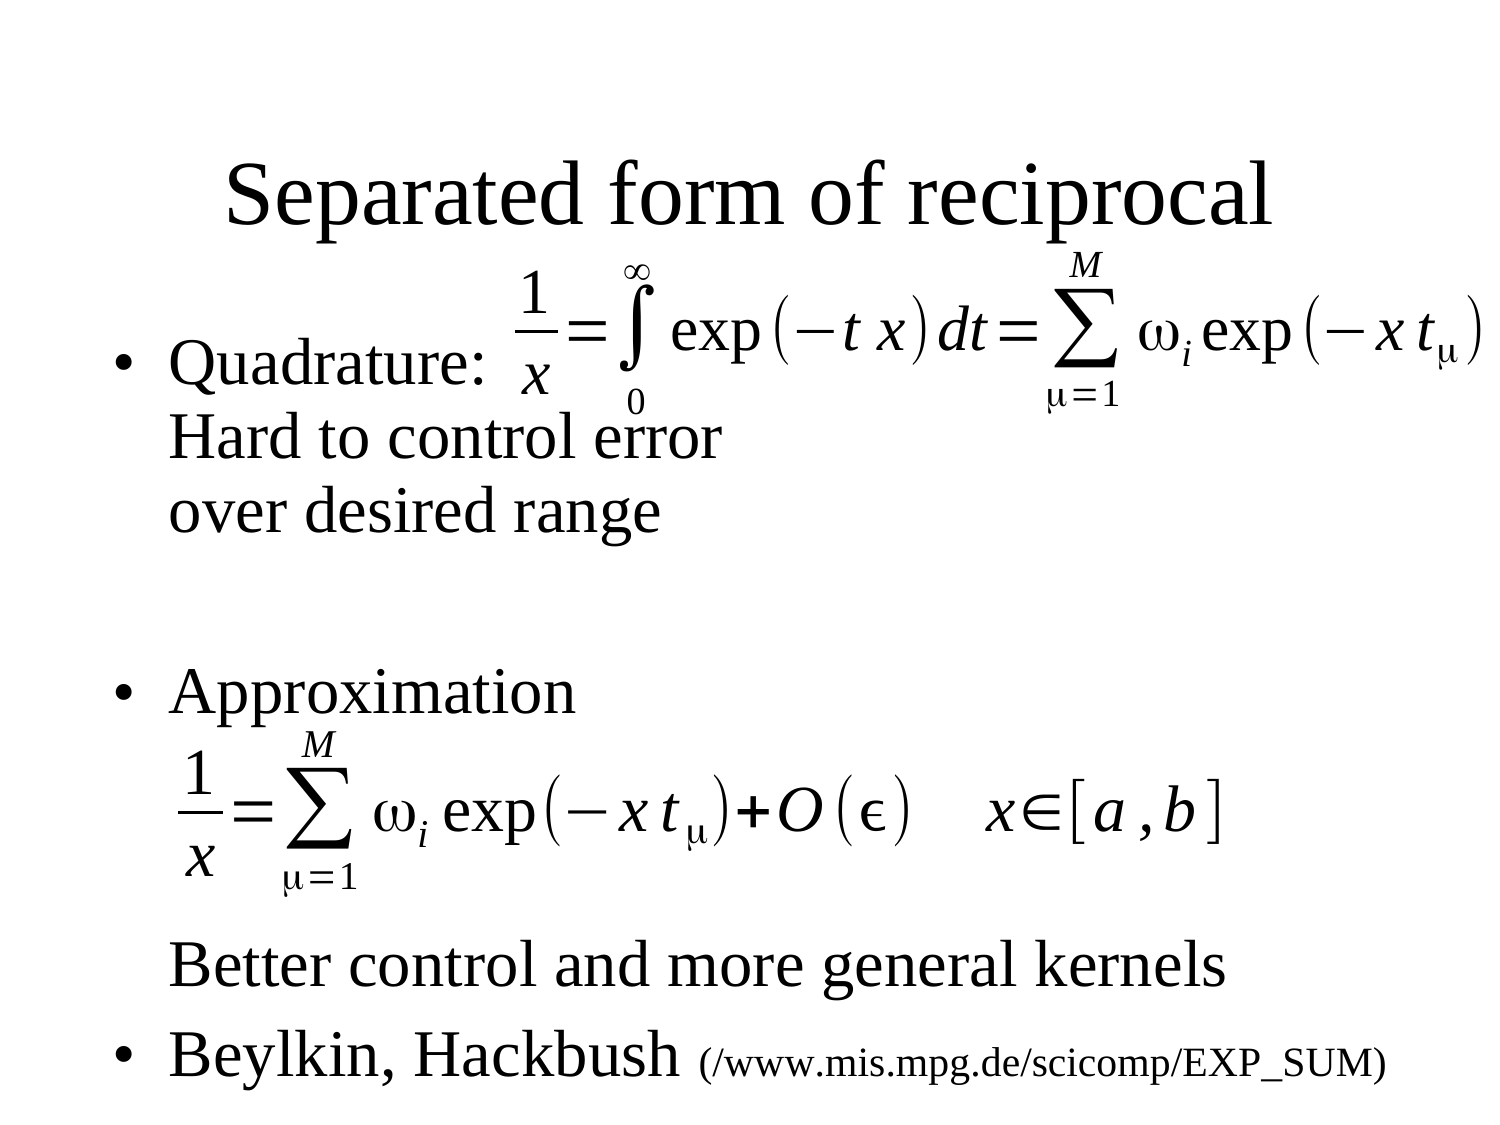

# Separated form of reciprocal
Quadrature:
Hard to control error
over desired range
Approximation
Better control and more general kernels
Beylkin, Hackbush (/www.mis.mpg.de/scicomp/EXP_SUM)